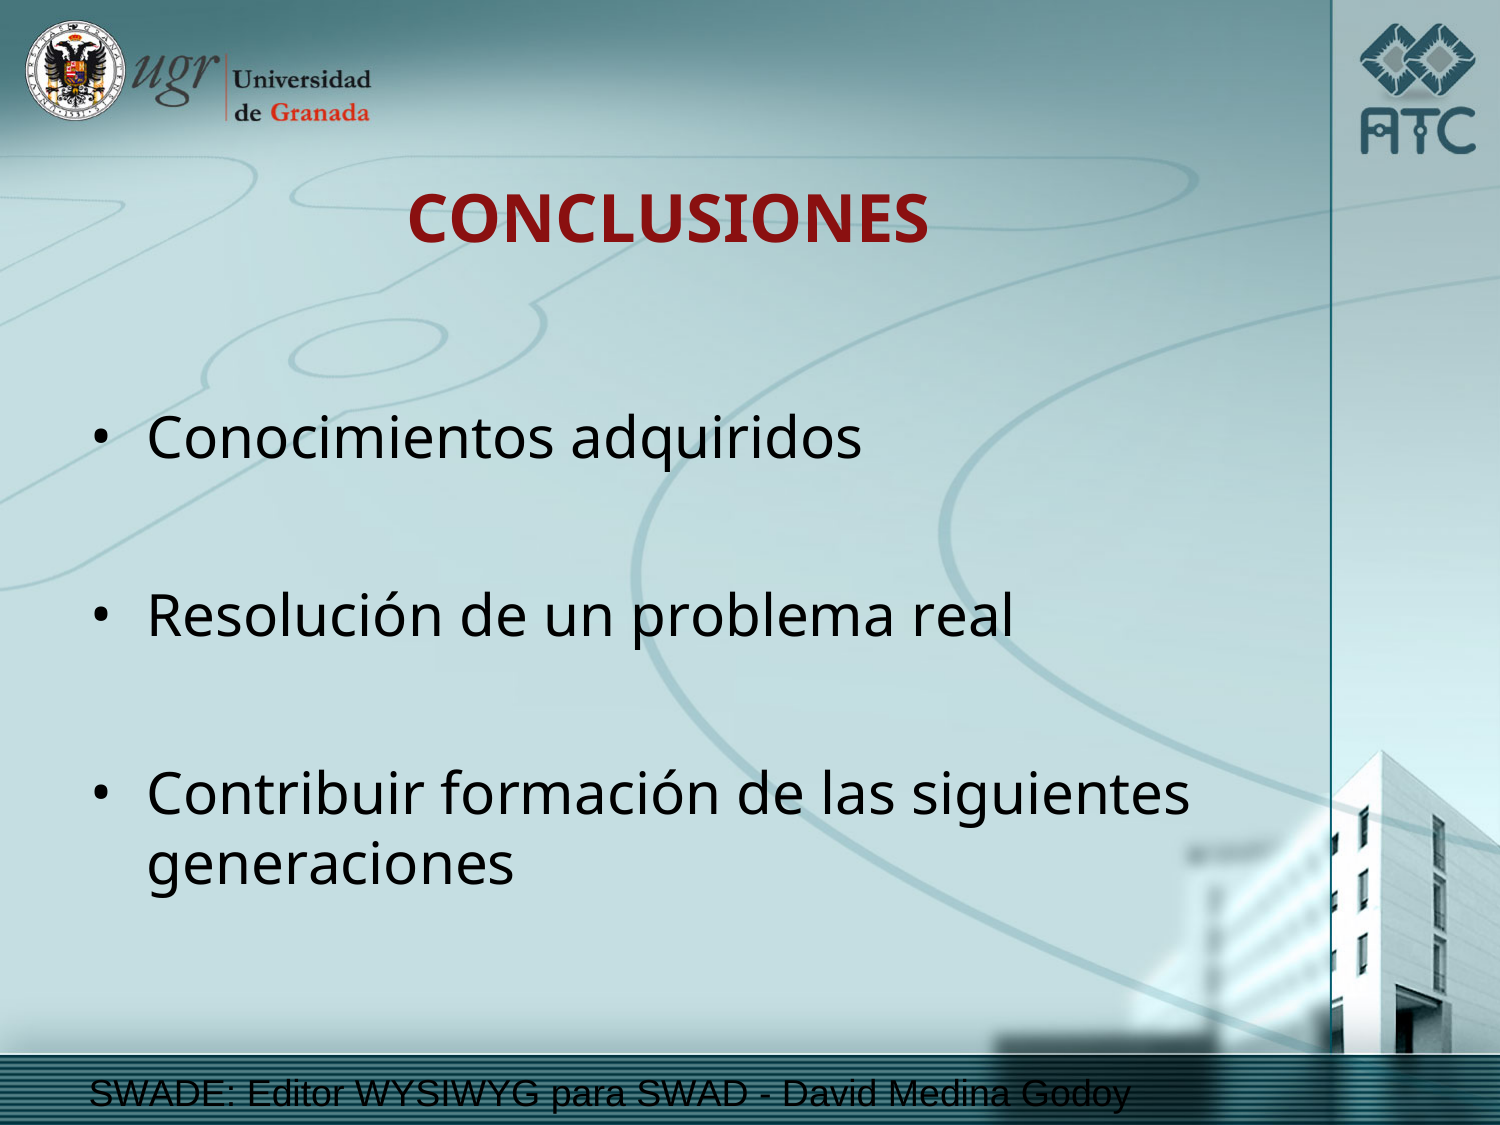

# CONCLUSIONES
Conocimientos adquiridos
Resolución de un problema real
Contribuir formación de las siguientes generaciones
SWADE: Editor WYSIWYG para SWAD - David Medina Godoy